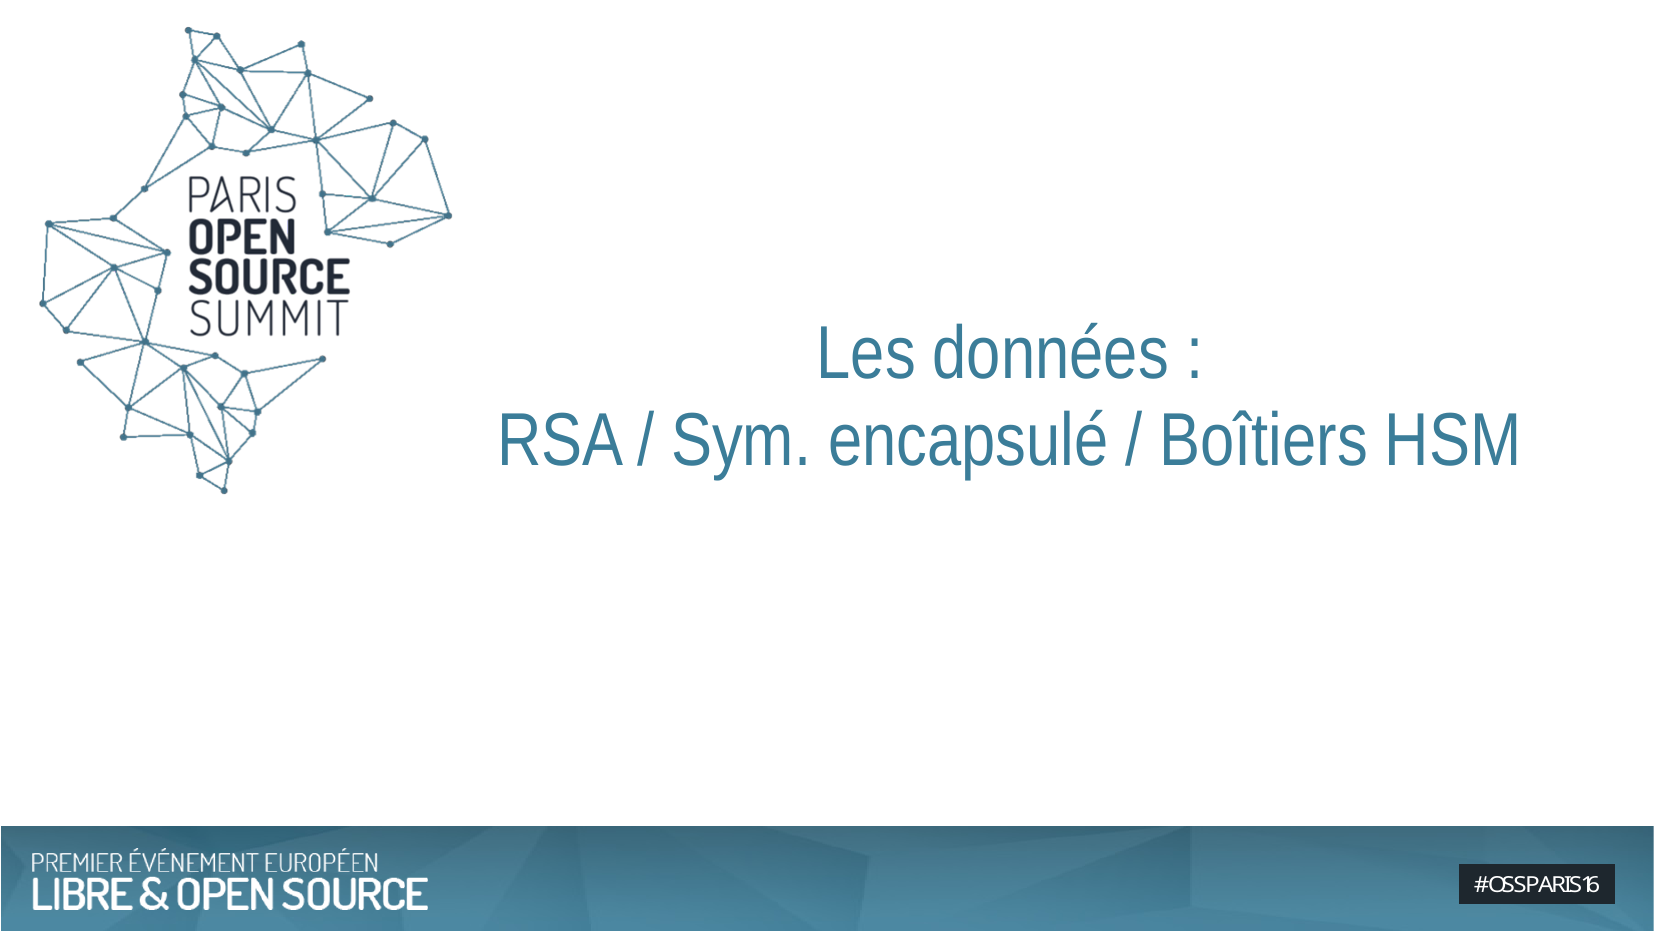

# Les données : RSA / Sym. encapsulé / Boîtiers HSM